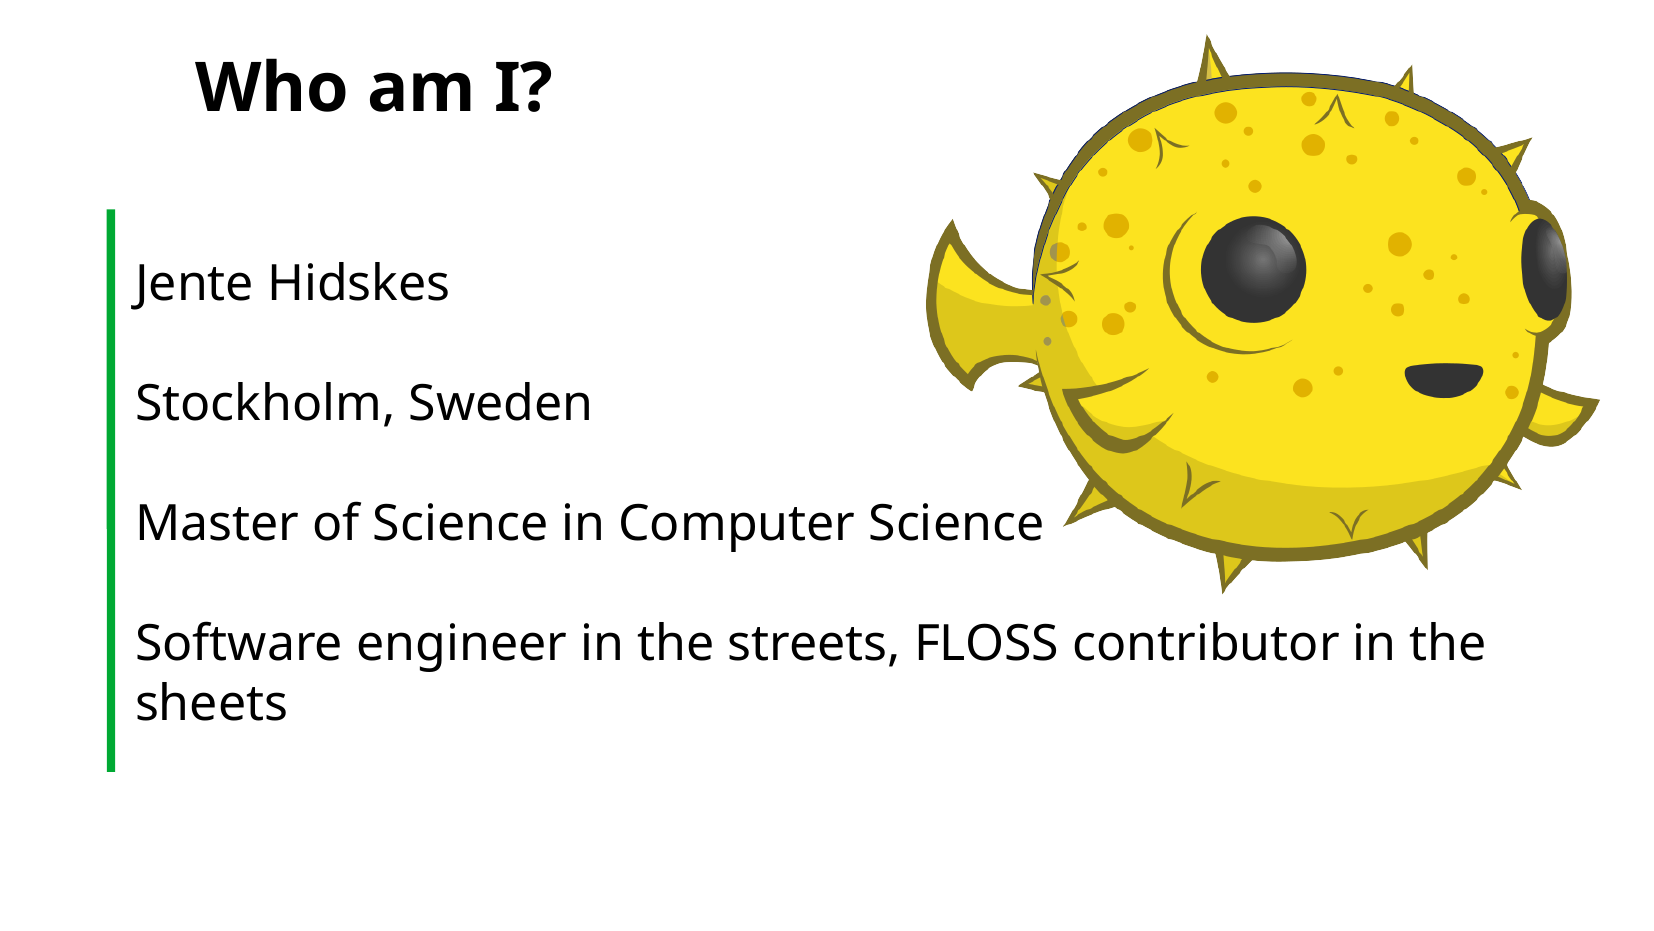

Who am I?
Jente Hidskes
Stockholm, Sweden
Master of Science in Computer Science
Software engineer in the streets, FLOSS contributor in the sheets